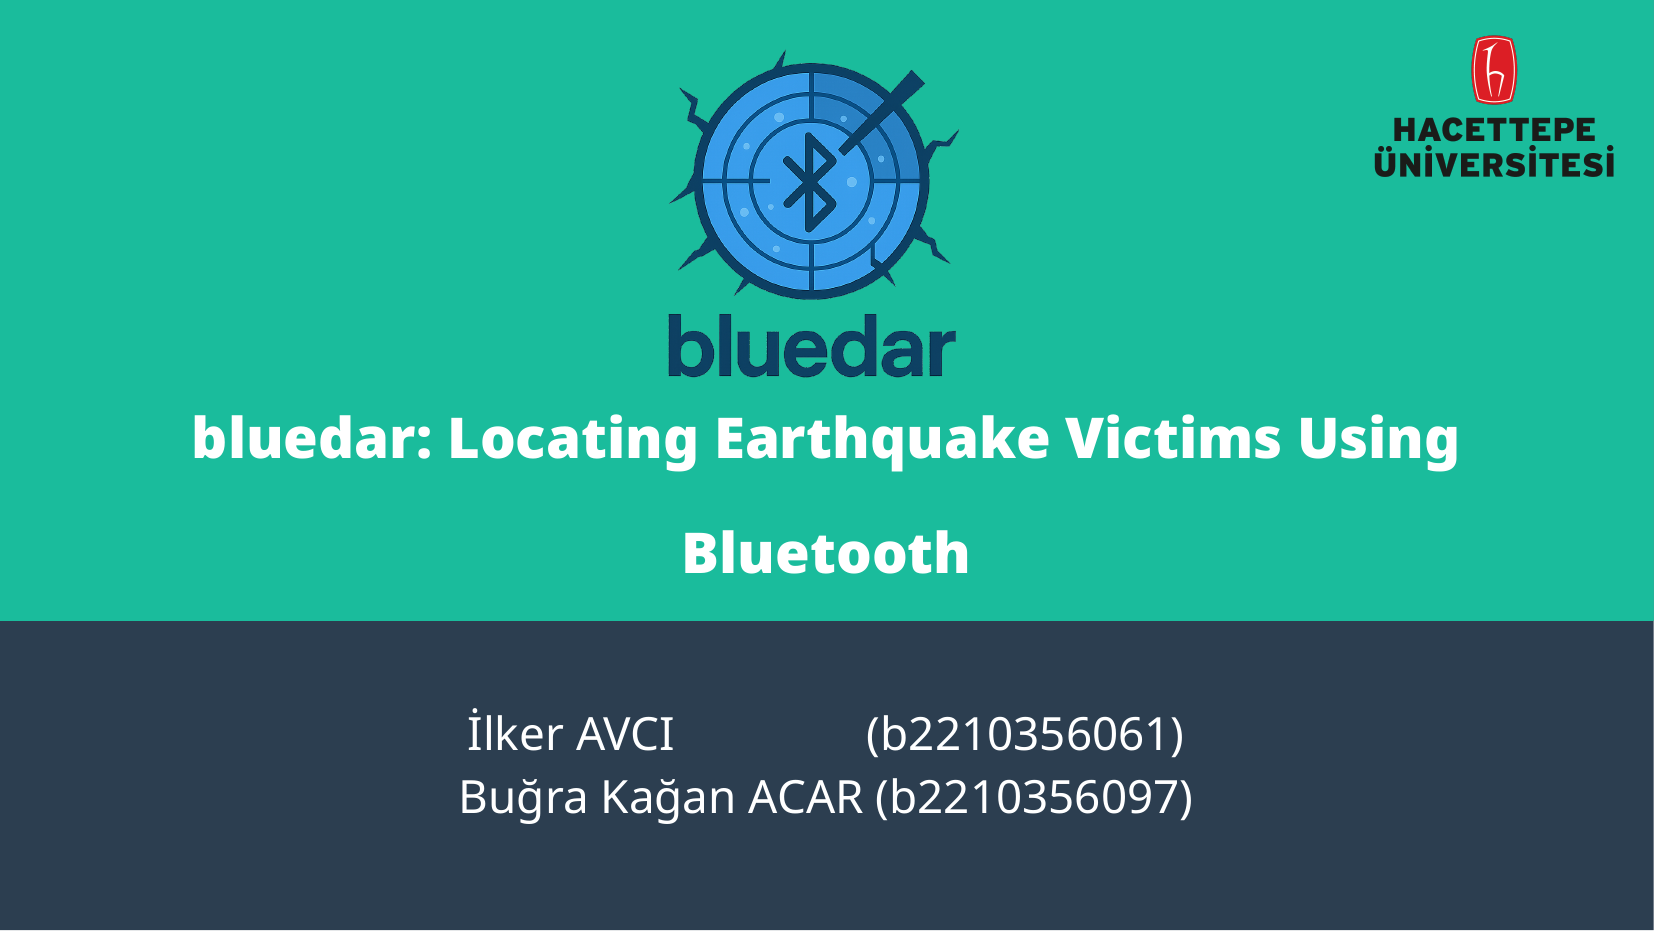

# bluedar: Locating Earthquake Victims Using Bluetooth
İlker AVCI (b2210356061)
Buğra Kağan ACAR (b2210356097)